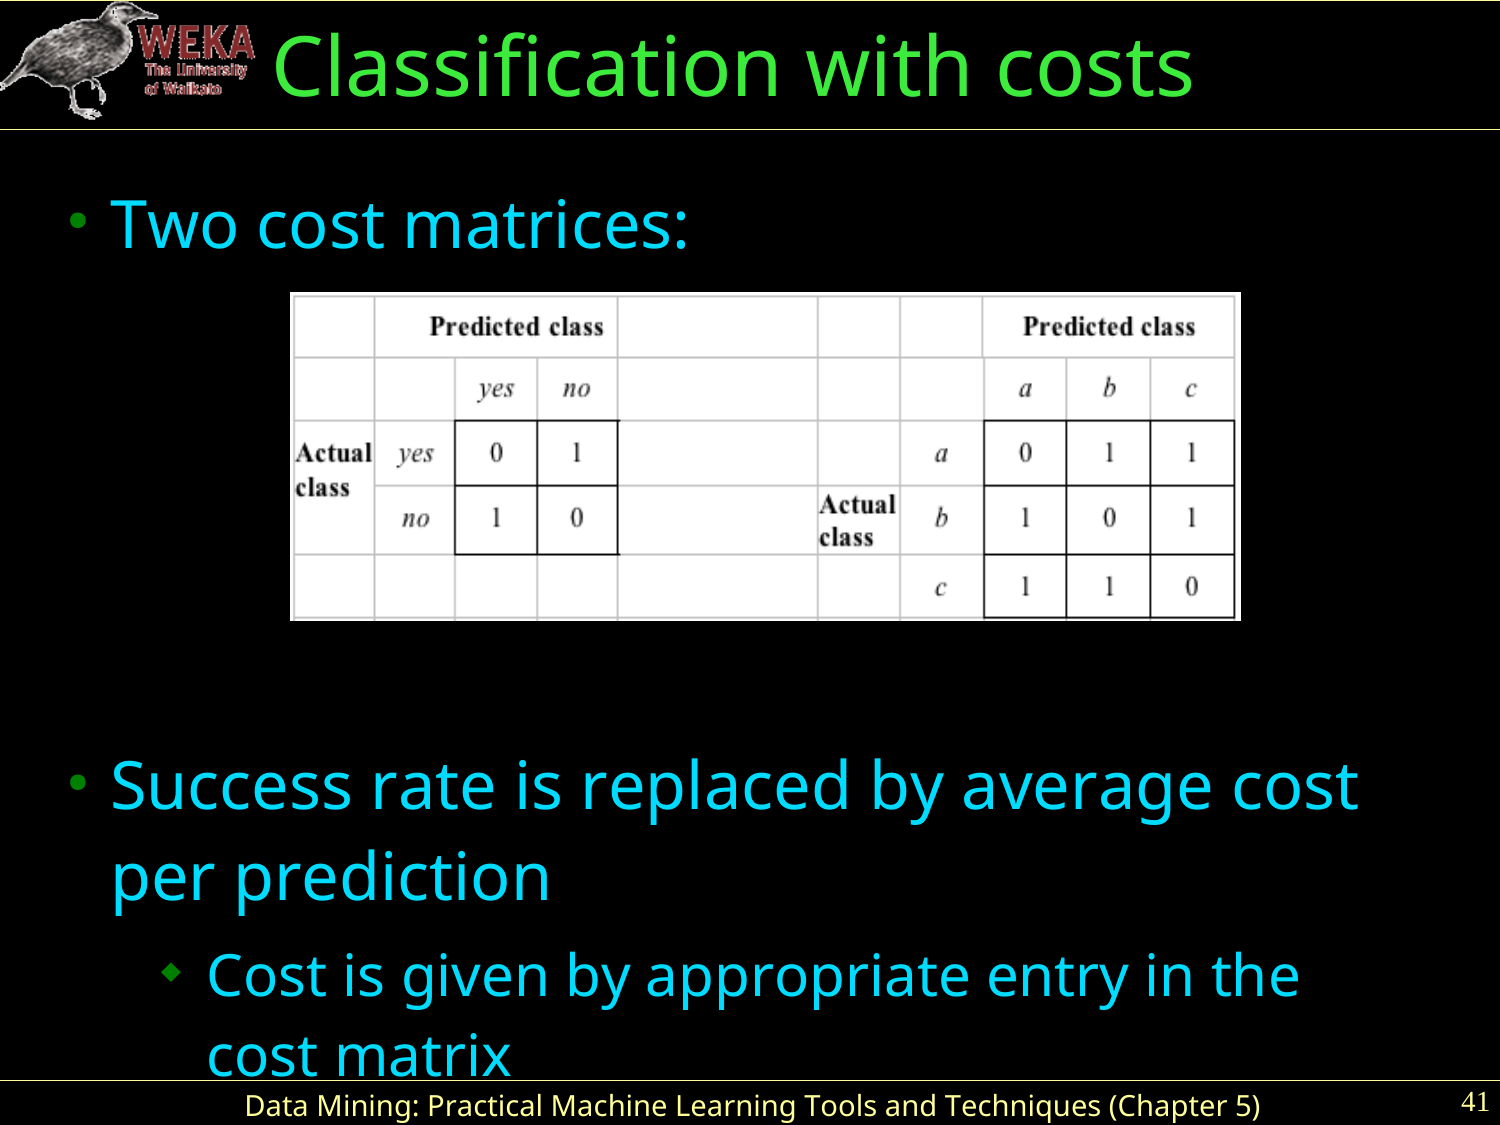

# Classification with costs
Two cost matrices:
Success rate is replaced by average cost per prediction
Cost is given by appropriate entry in the cost matrix
Data Mining: Practical Machine Learning Tools and Techniques (Chapter 5)
41